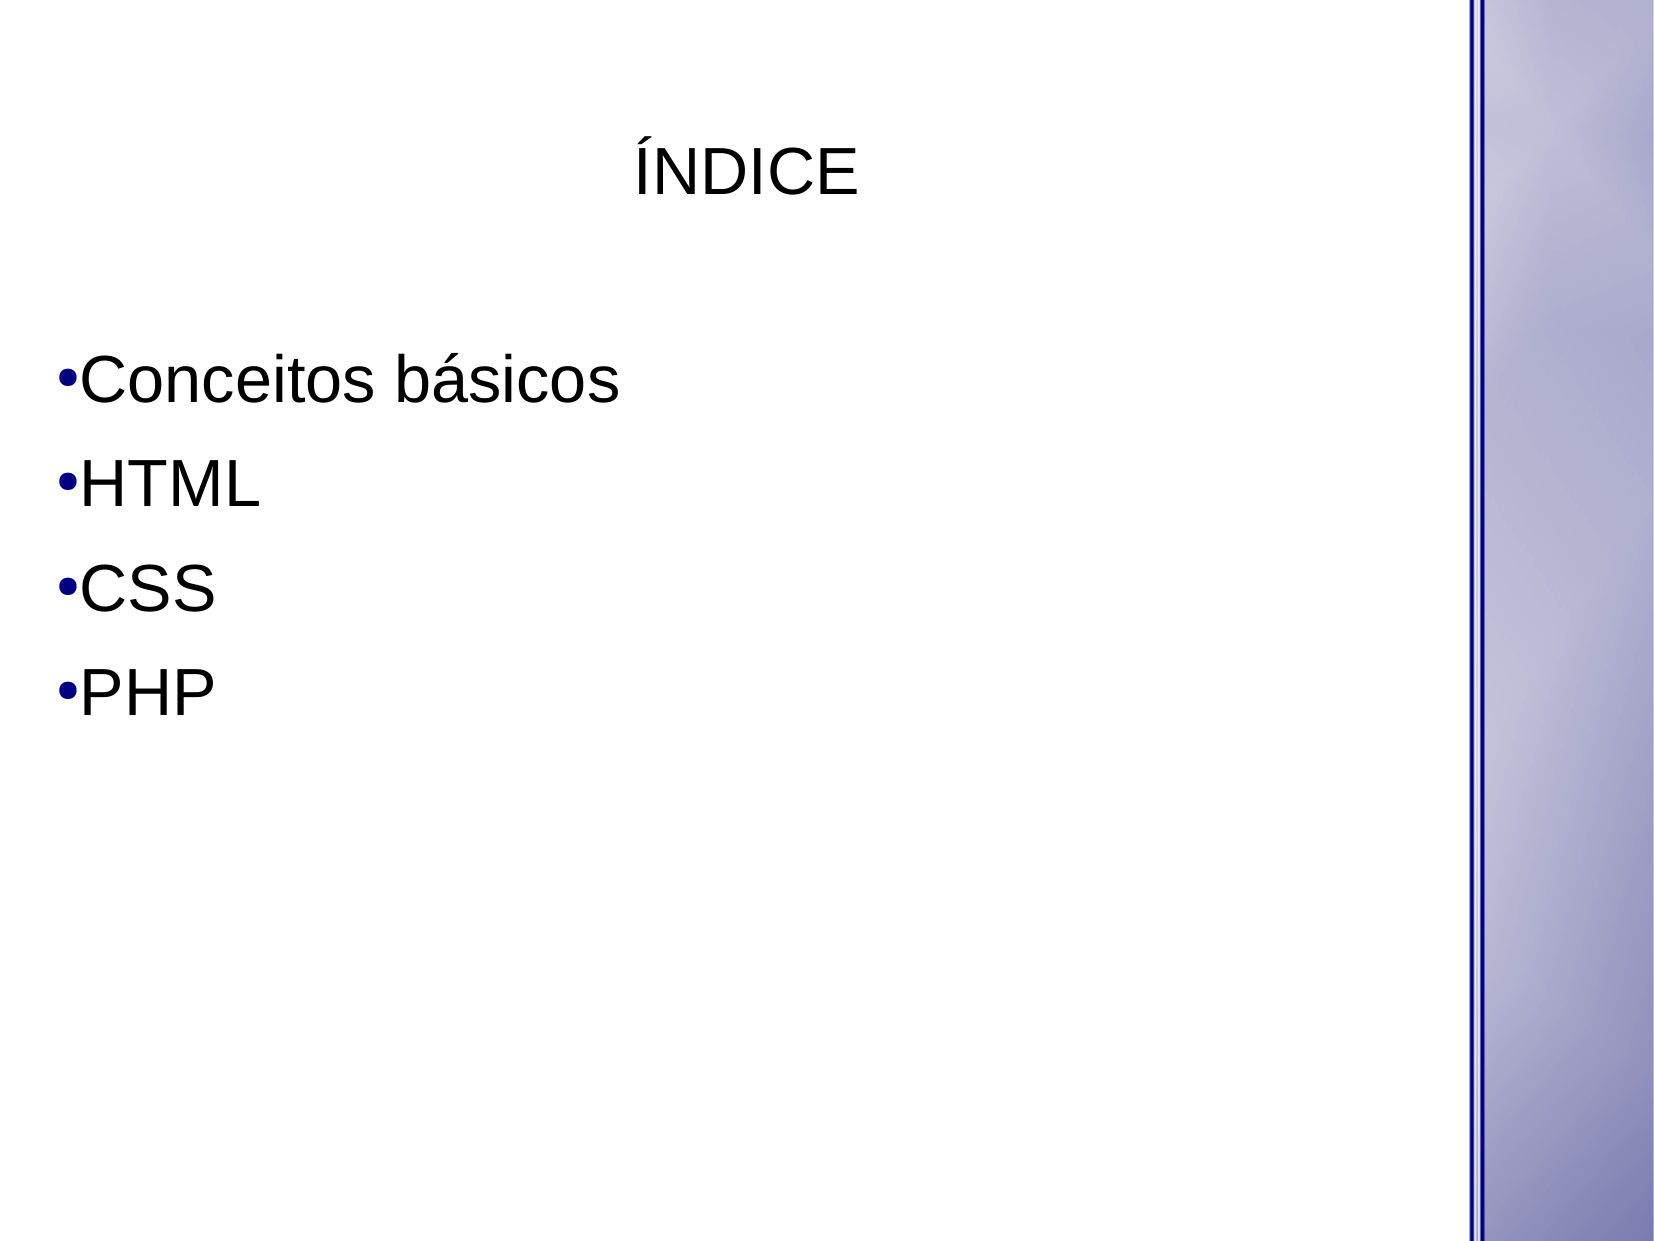

# ÍNDICE
Conceitos básicos
HTML
CSS
PHP